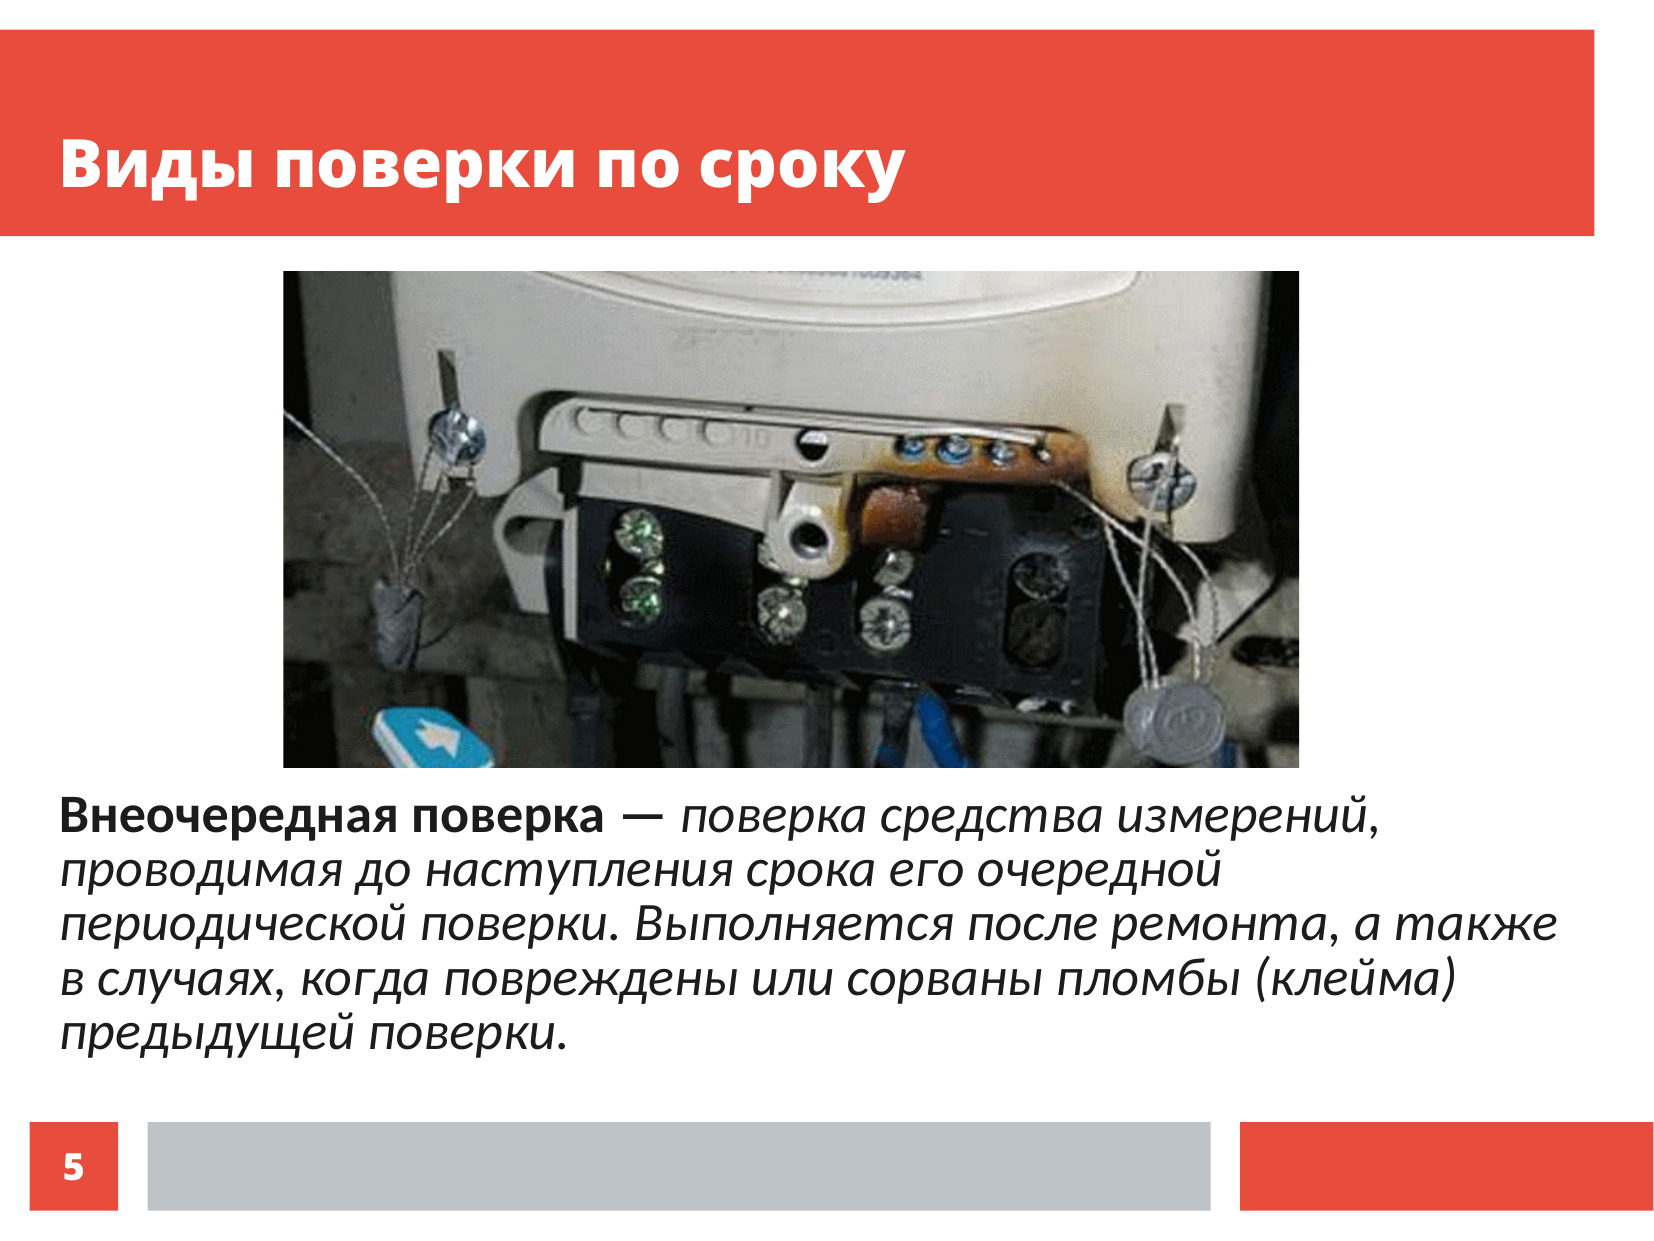

# Виды поверки по сроку
Внеочередная поверка — поверка средства измерений, проводимая до наступления срока его очередной периодической поверки. Выполняется после ремонта, а также в случаях, когда повреждены или сорваны пломбы (клейма) предыдущей поверки.
5